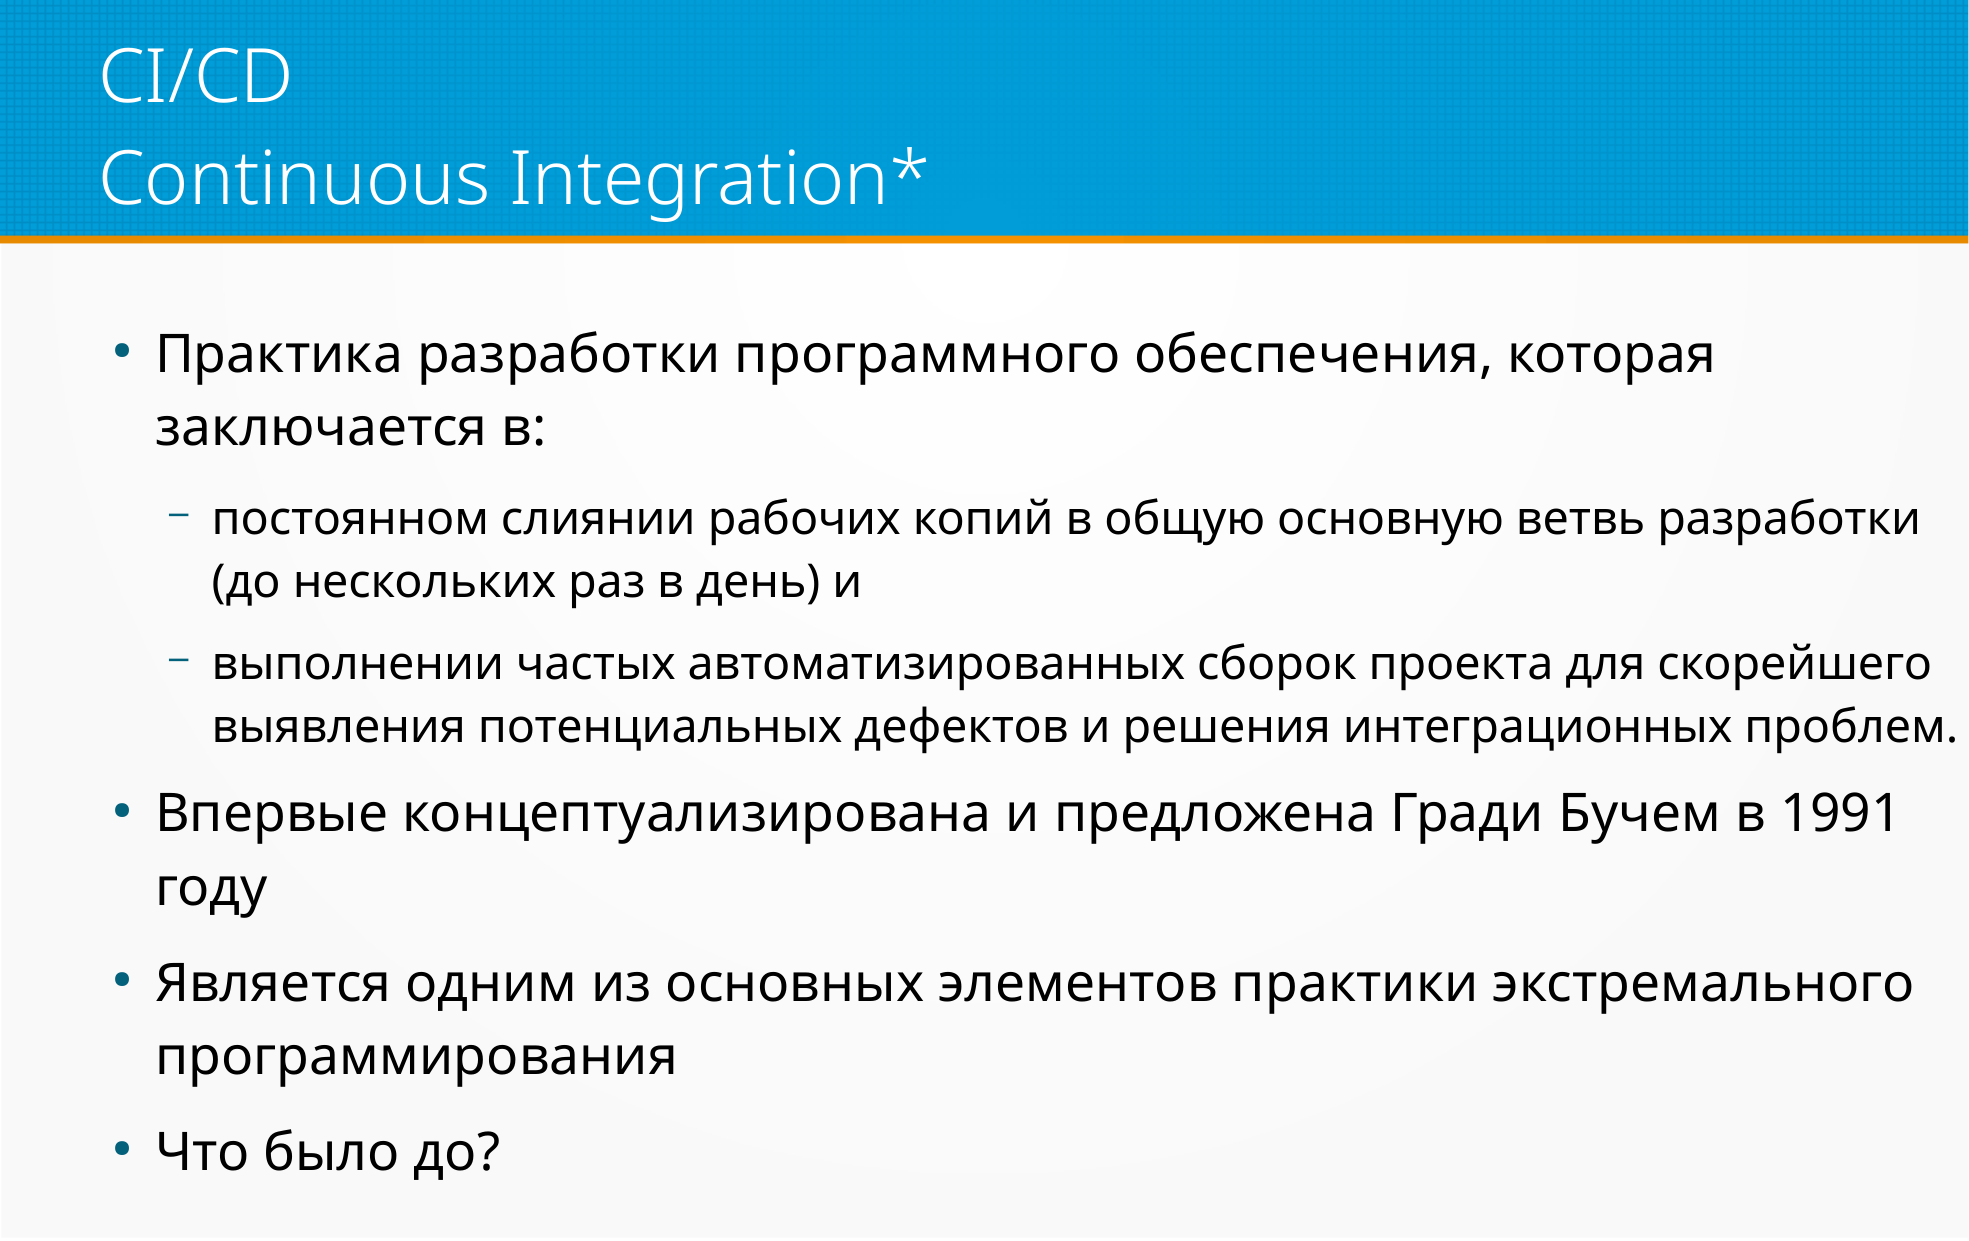

# CI/CD Continuous Integration*
Практика разработки программного обеспечения, которая заключается в:
постоянном слиянии рабочих копий в общую основную ветвь разработки (до нескольких раз в день) и
выполнении частых автоматизированных сборок проекта для скорейшего выявления потенциальных дефектов и решения интеграционных проблем.
Впервые концептуализирована и предложена Гради Бучем в 1991 году
Является одним из основных элементов практики экстремального программирования
Что было до?